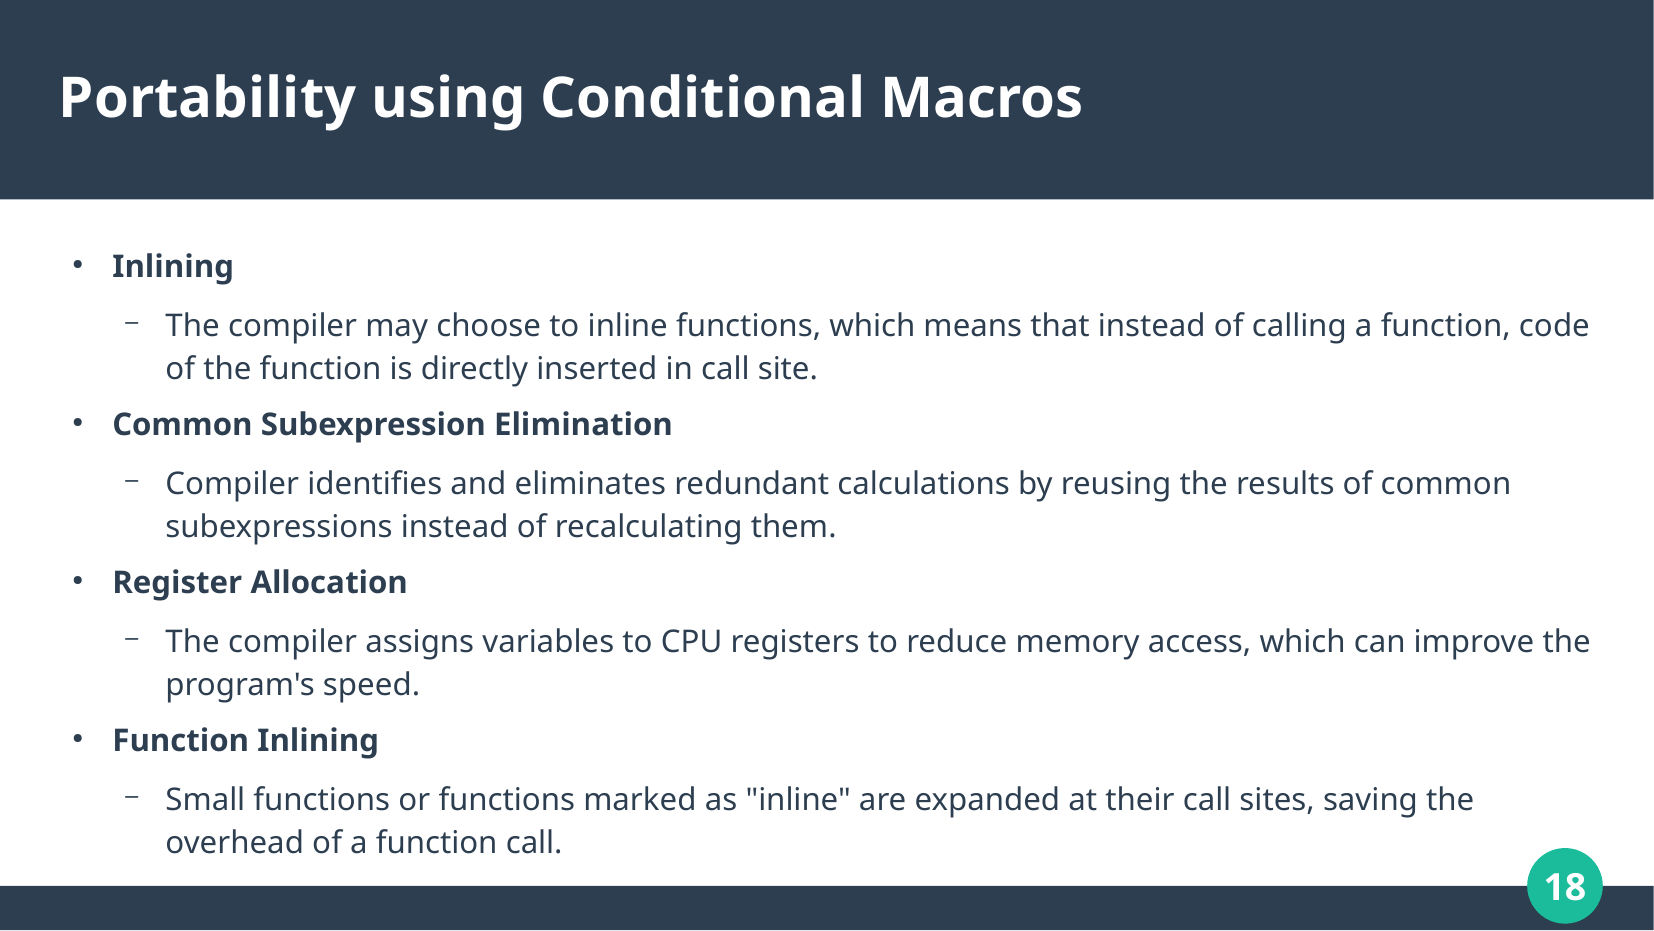

# Portability using Conditional Macros
Inlining
The compiler may choose to inline functions, which means that instead of calling a function, code of the function is directly inserted in call site.
Common Subexpression Elimination
Compiler identifies and eliminates redundant calculations by reusing the results of common subexpressions instead of recalculating them.
Register Allocation
The compiler assigns variables to CPU registers to reduce memory access, which can improve the program's speed.
Function Inlining
Small functions or functions marked as "inline" are expanded at their call sites, saving the overhead of a function call.